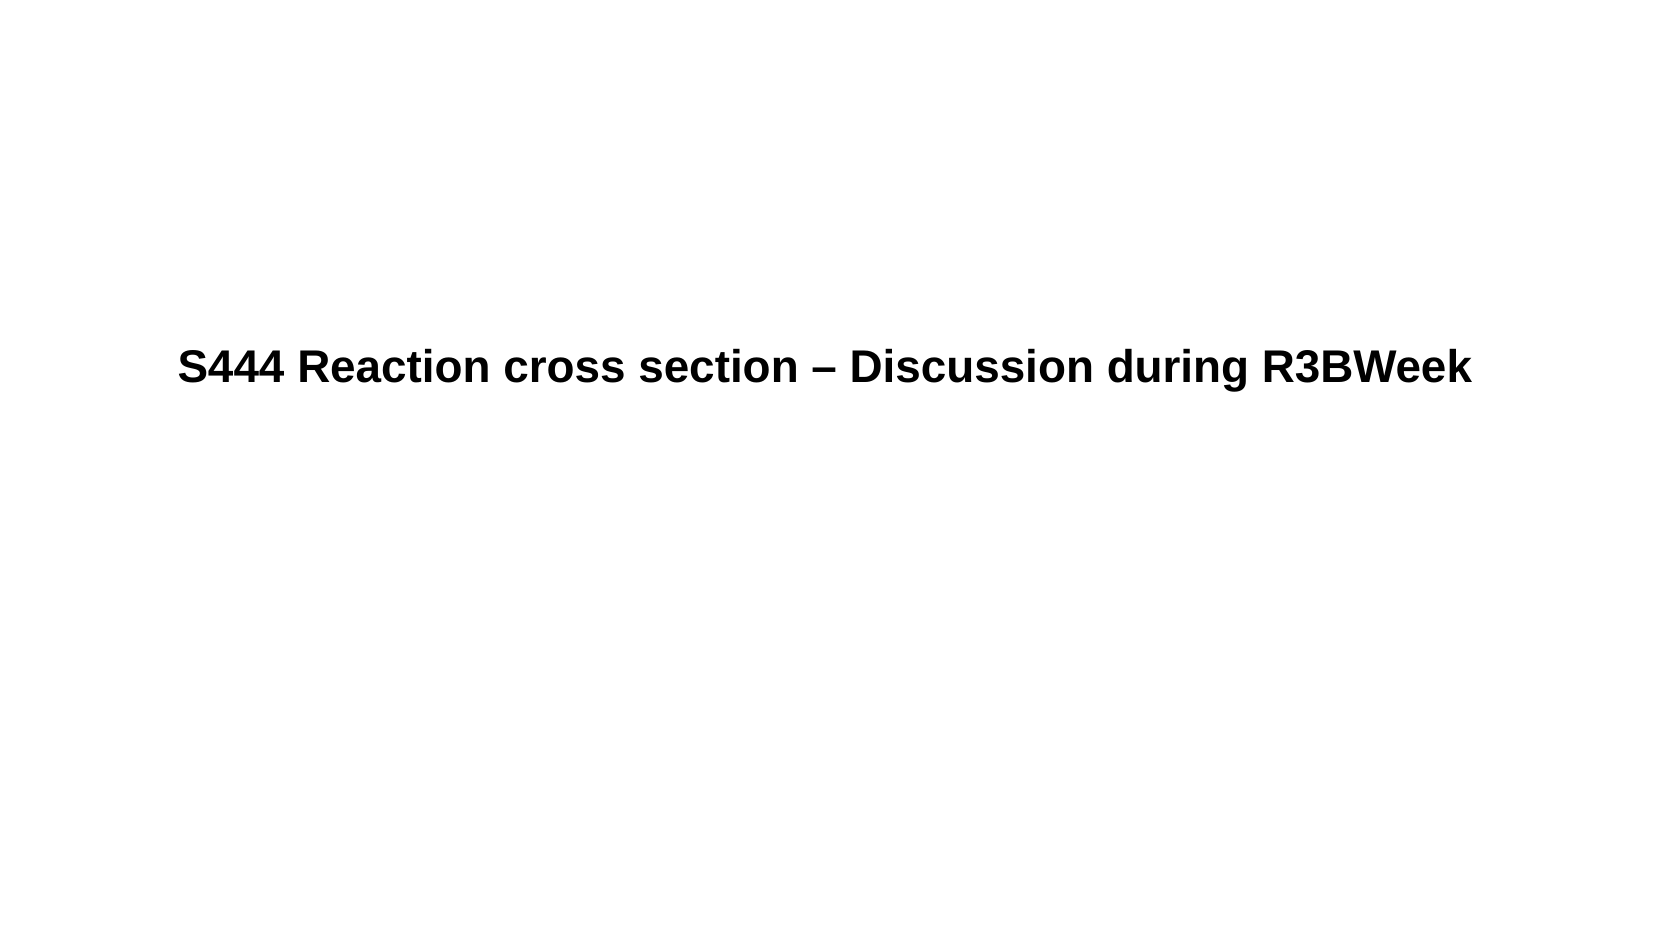

S444 Reaction cross section – Discussion during R3BWeek